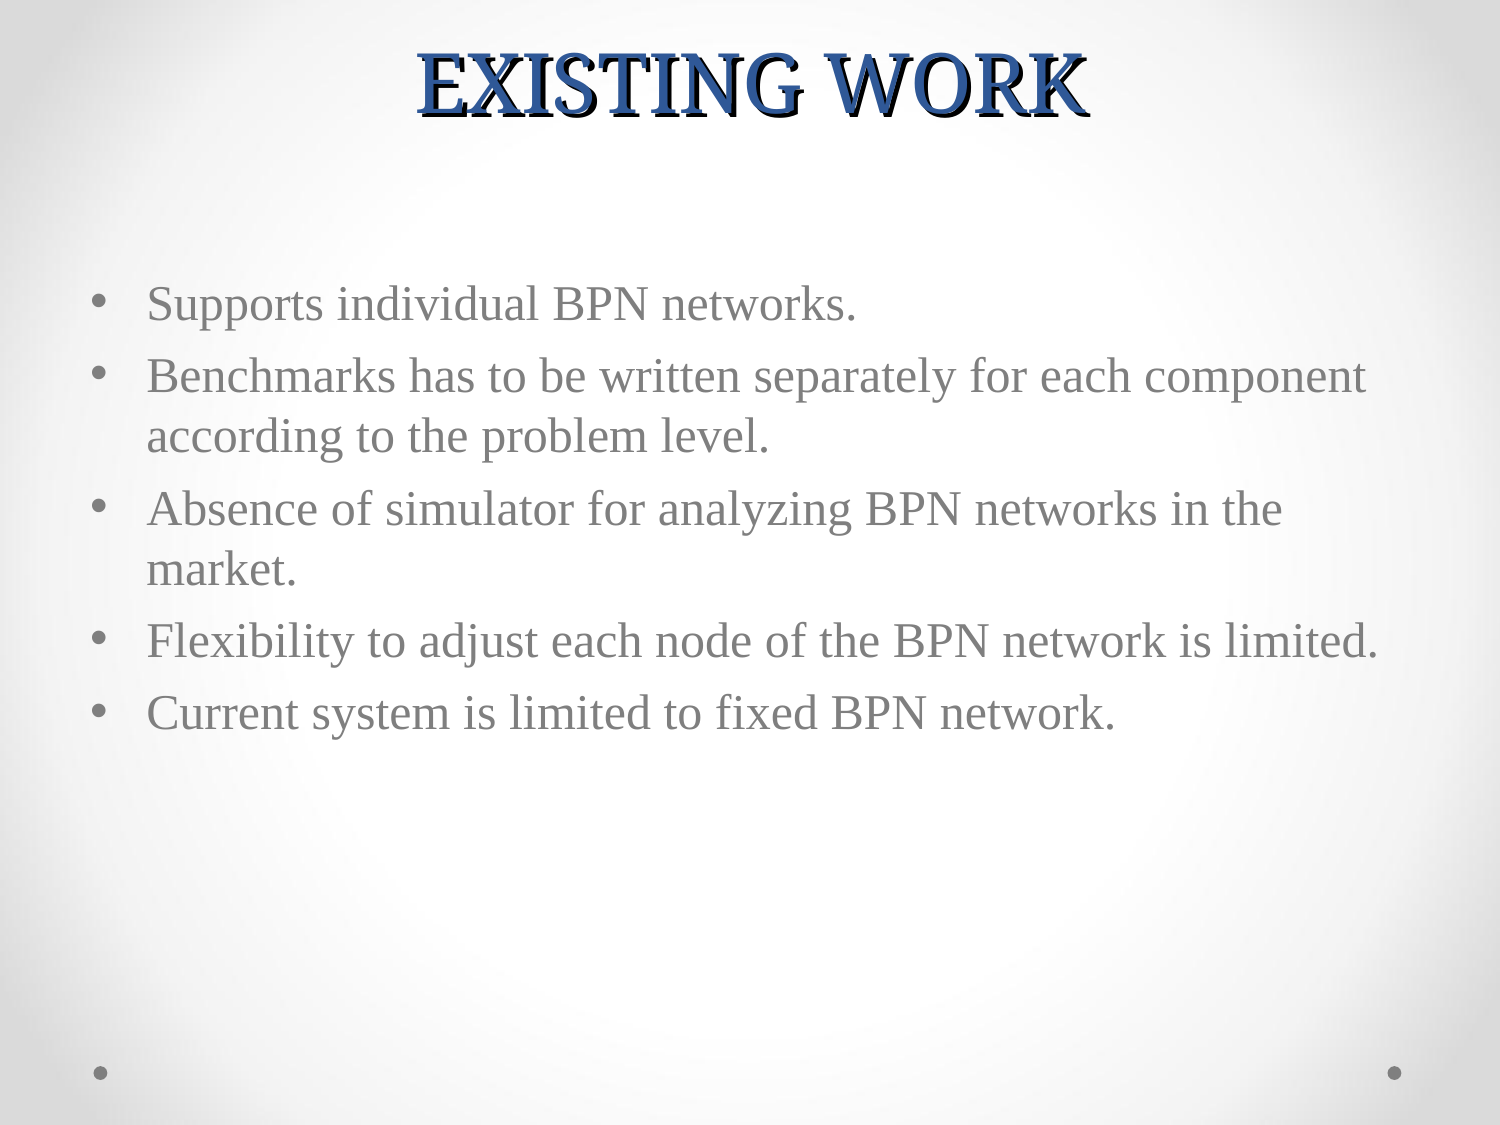

# EXISTING WORK
Supports individual BPN networks.
Benchmarks has to be written separately for each component according to the problem level.
Absence of simulator for analyzing BPN networks in the market.
Flexibility to adjust each node of the BPN network is limited.
Current system is limited to fixed BPN network.